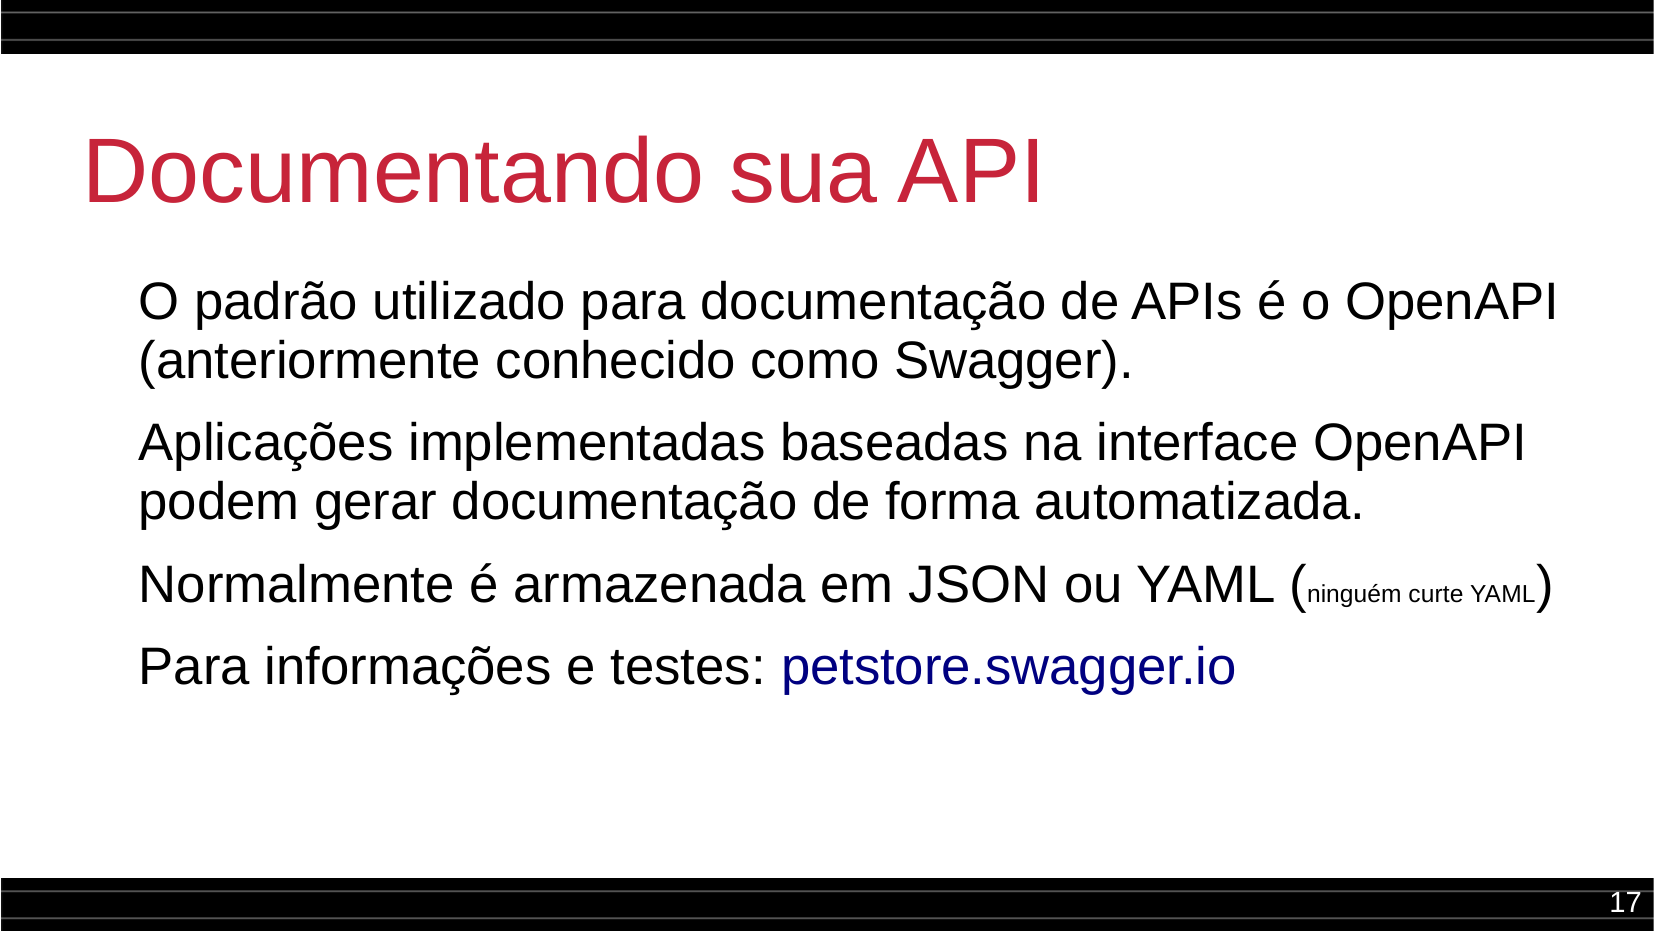

# Documentando sua API
O padrão utilizado para documentação de APIs é o OpenAPI (anteriormente conhecido como Swagger).
Aplicações implementadas baseadas na interface OpenAPI podem gerar documentação de forma automatizada.
Normalmente é armazenada em JSON ou YAML (ninguém curte YAML)
Para informações e testes: petstore.swagger.io